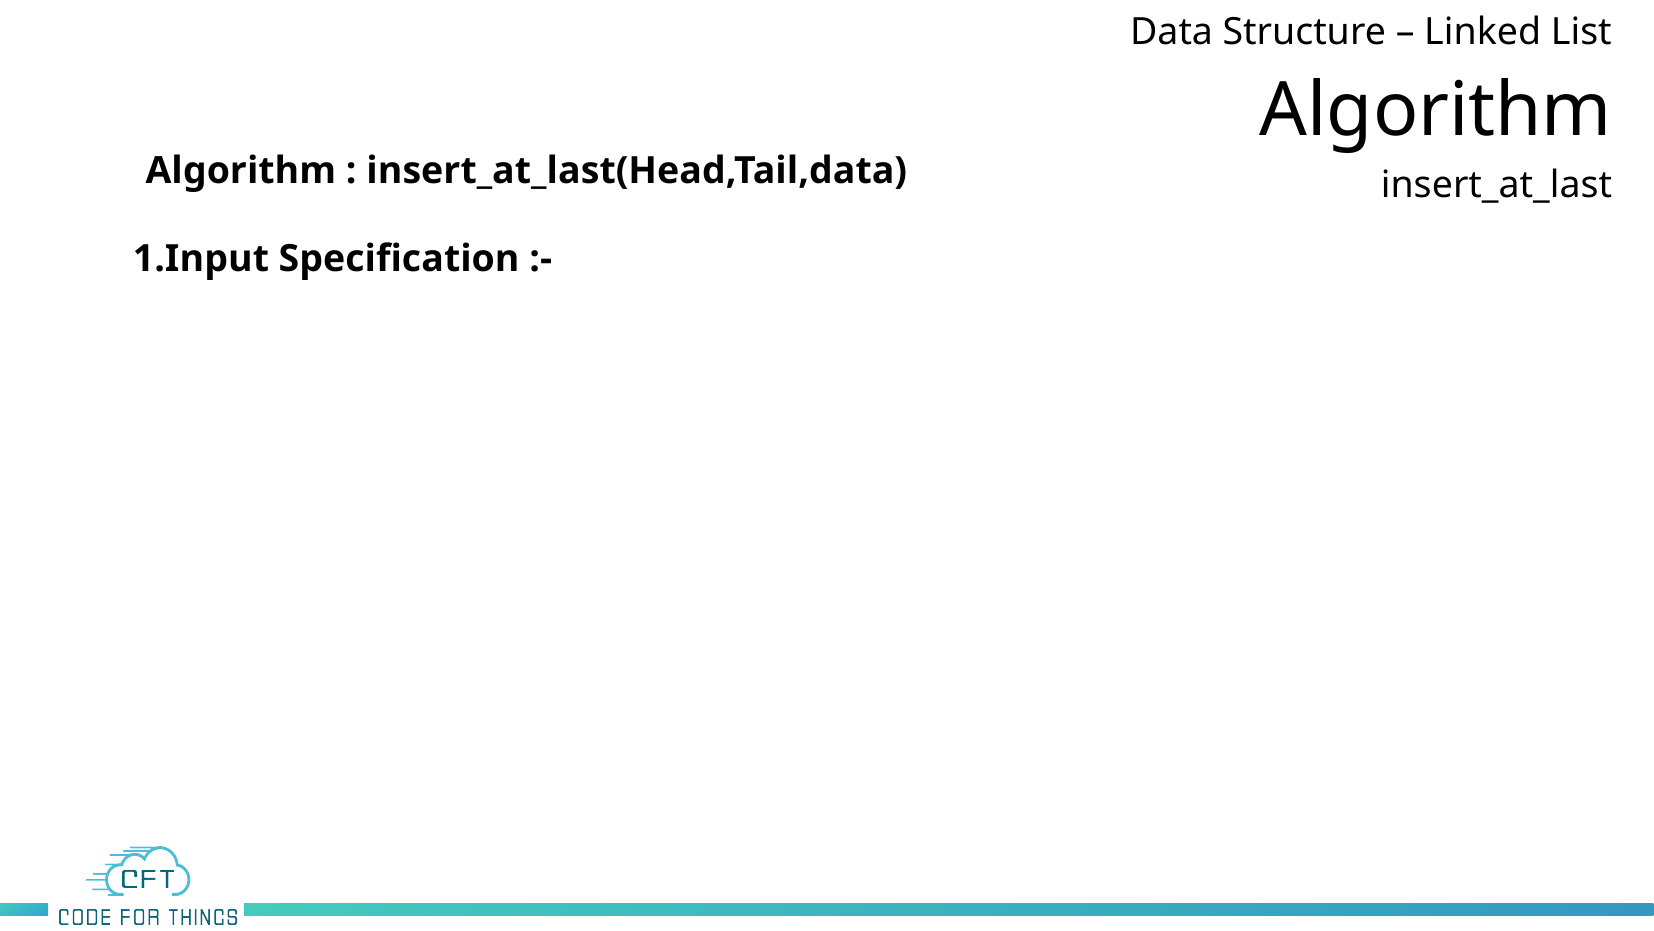

# Data Structure – Linked List Algorithm insert_at_last
Algorithm : insert_at_last(Head,Tail,data)
1.Input Specification :-